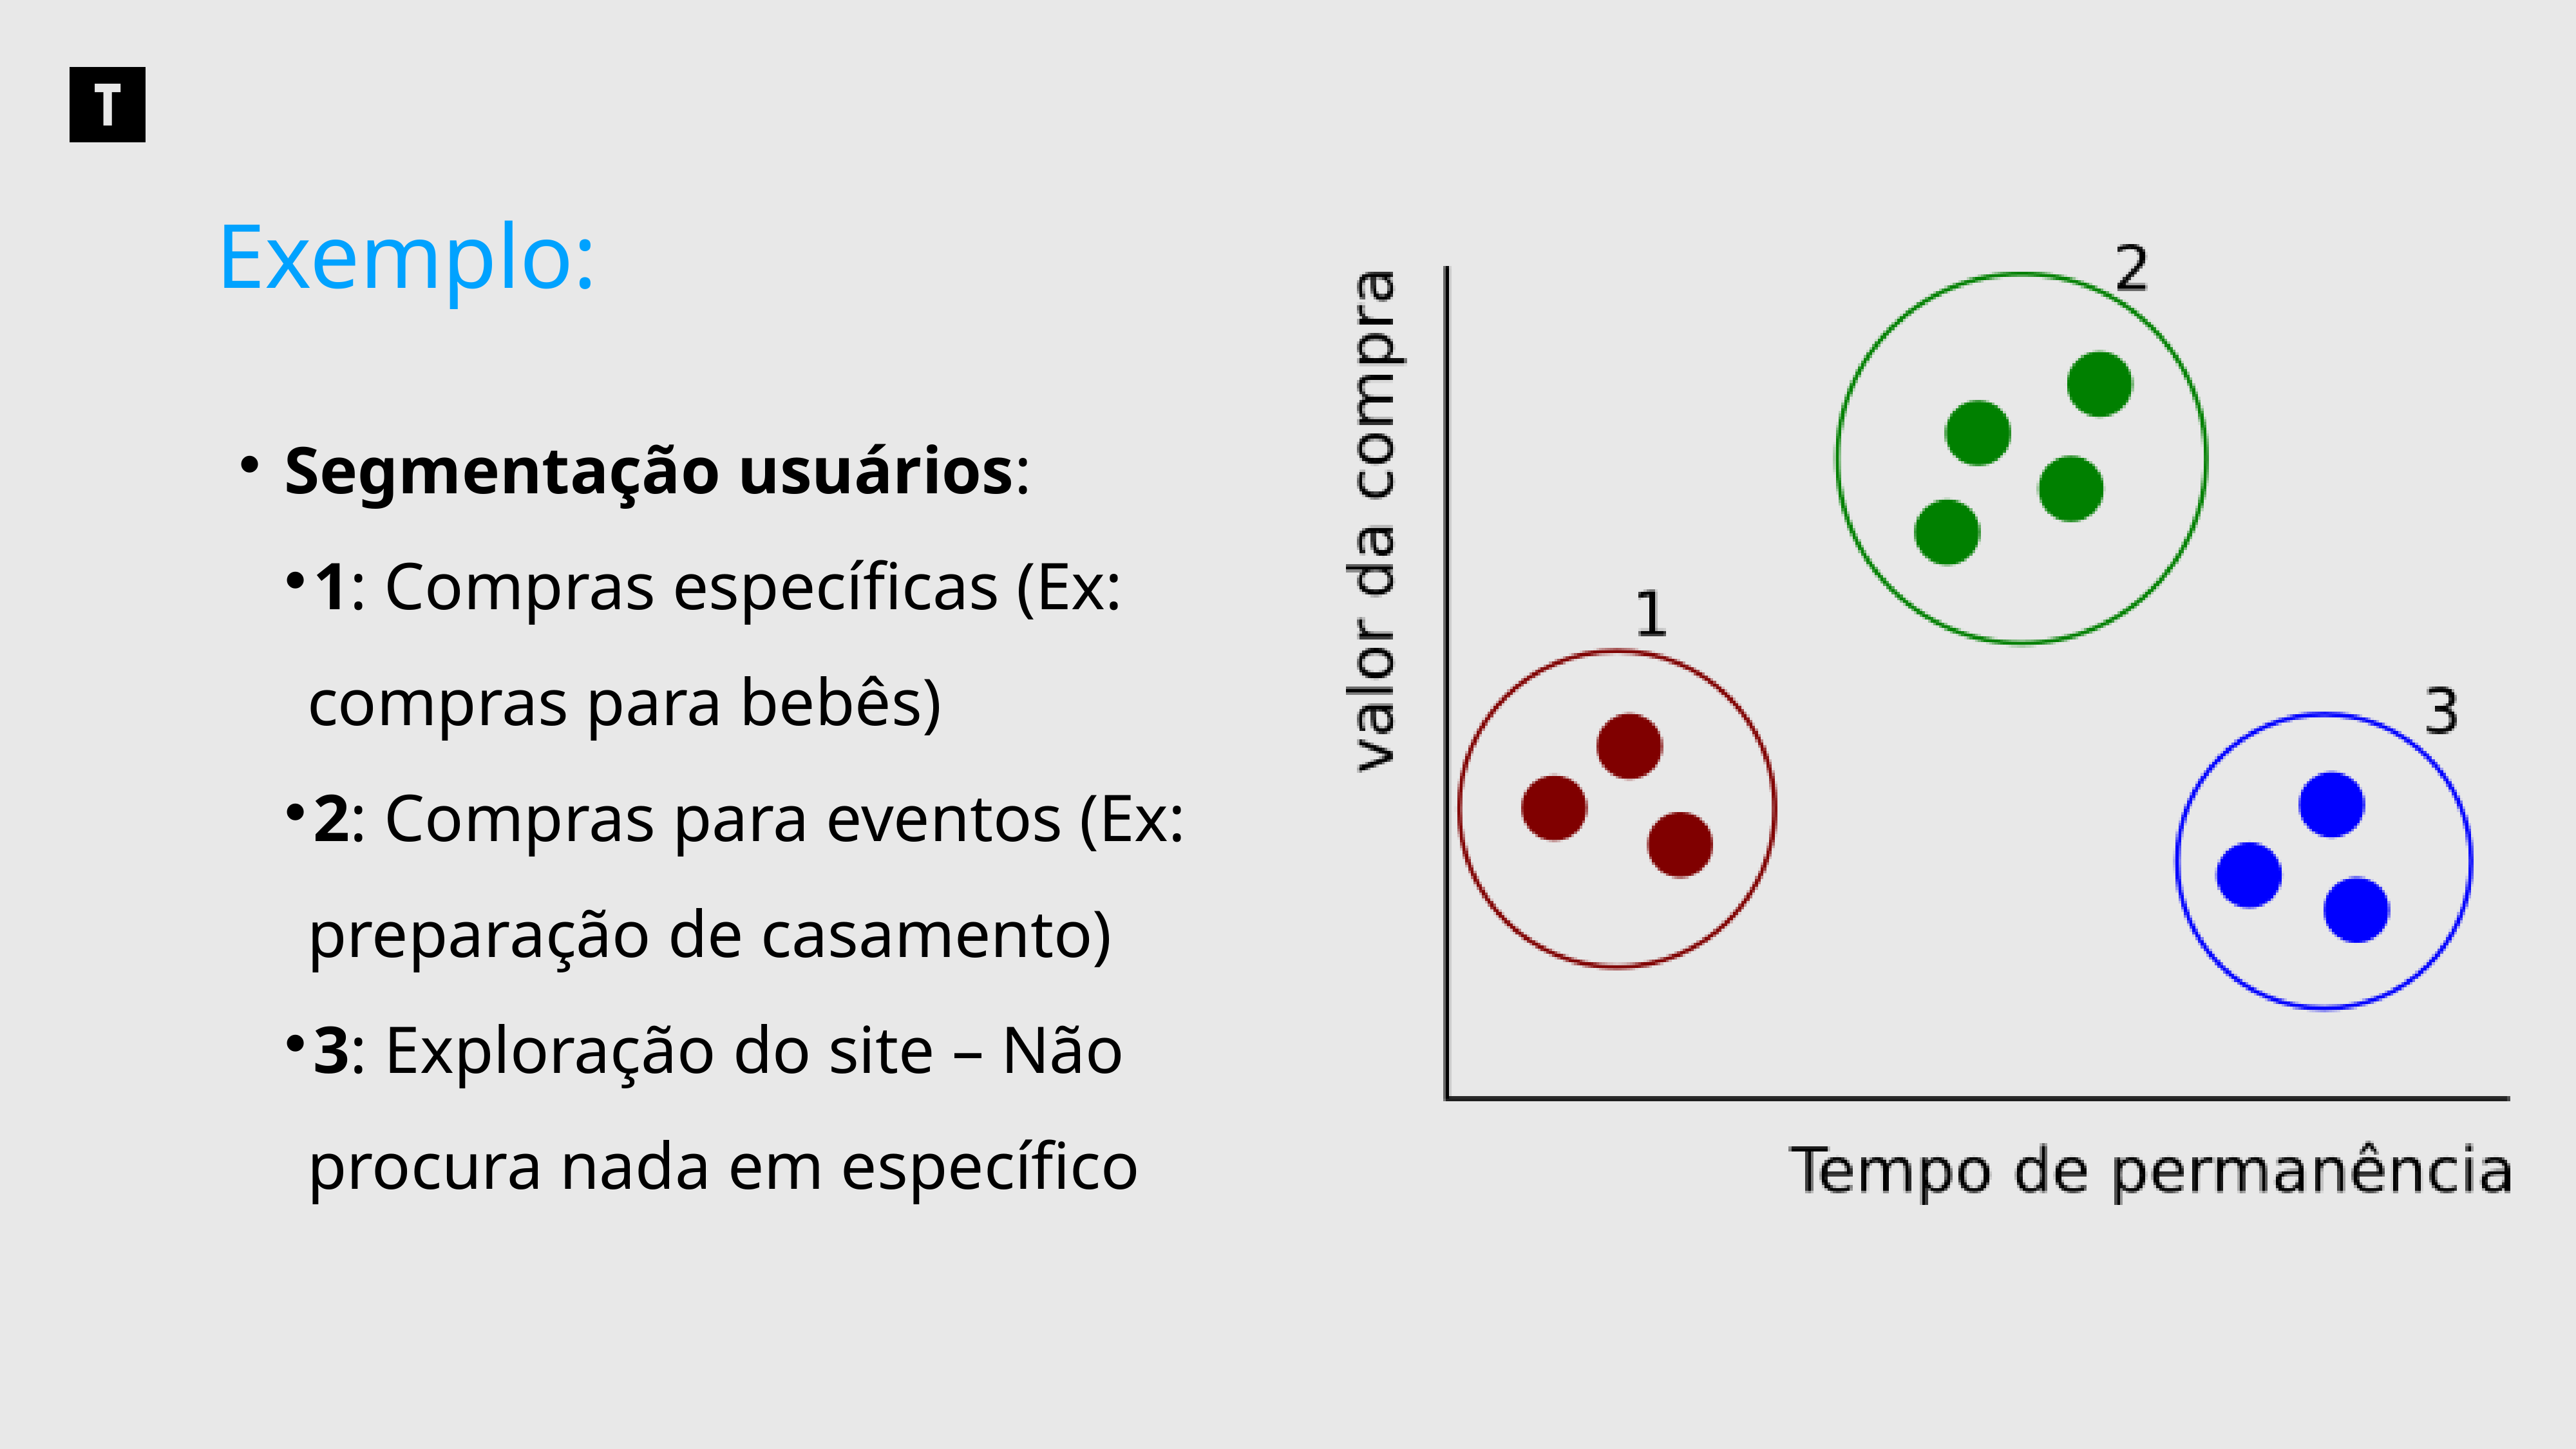

Exemplo:
 Segmentação usuários:
1: Compras específicas (Ex: compras para bebês)
2: Compras para eventos (Ex: preparação de casamento)
3: Exploração do site – Não procura nada em específico